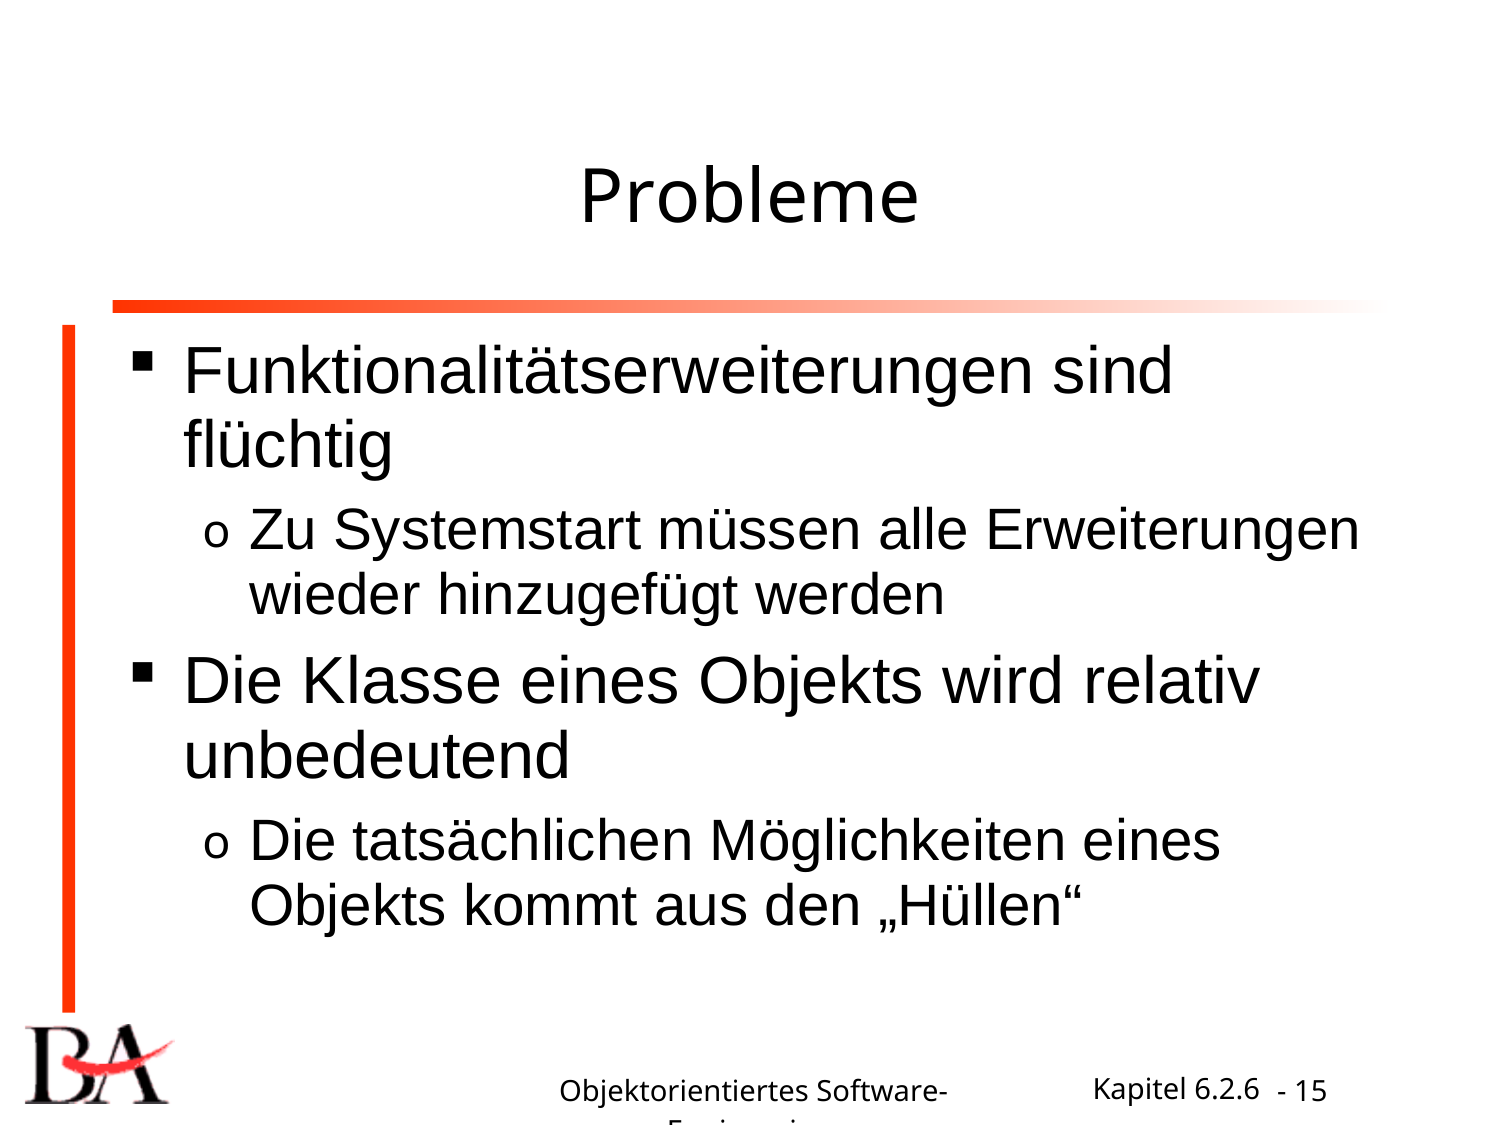

# Probleme
Funktionalitätserweiterungen sind flüchtig
Zu Systemstart müssen alle Erweiterungen wieder hinzugefügt werden
Die Klasse eines Objekts wird relativ unbedeutend
Die tatsächlichen Möglichkeiten eines Objekts kommt aus den „Hüllen“
15